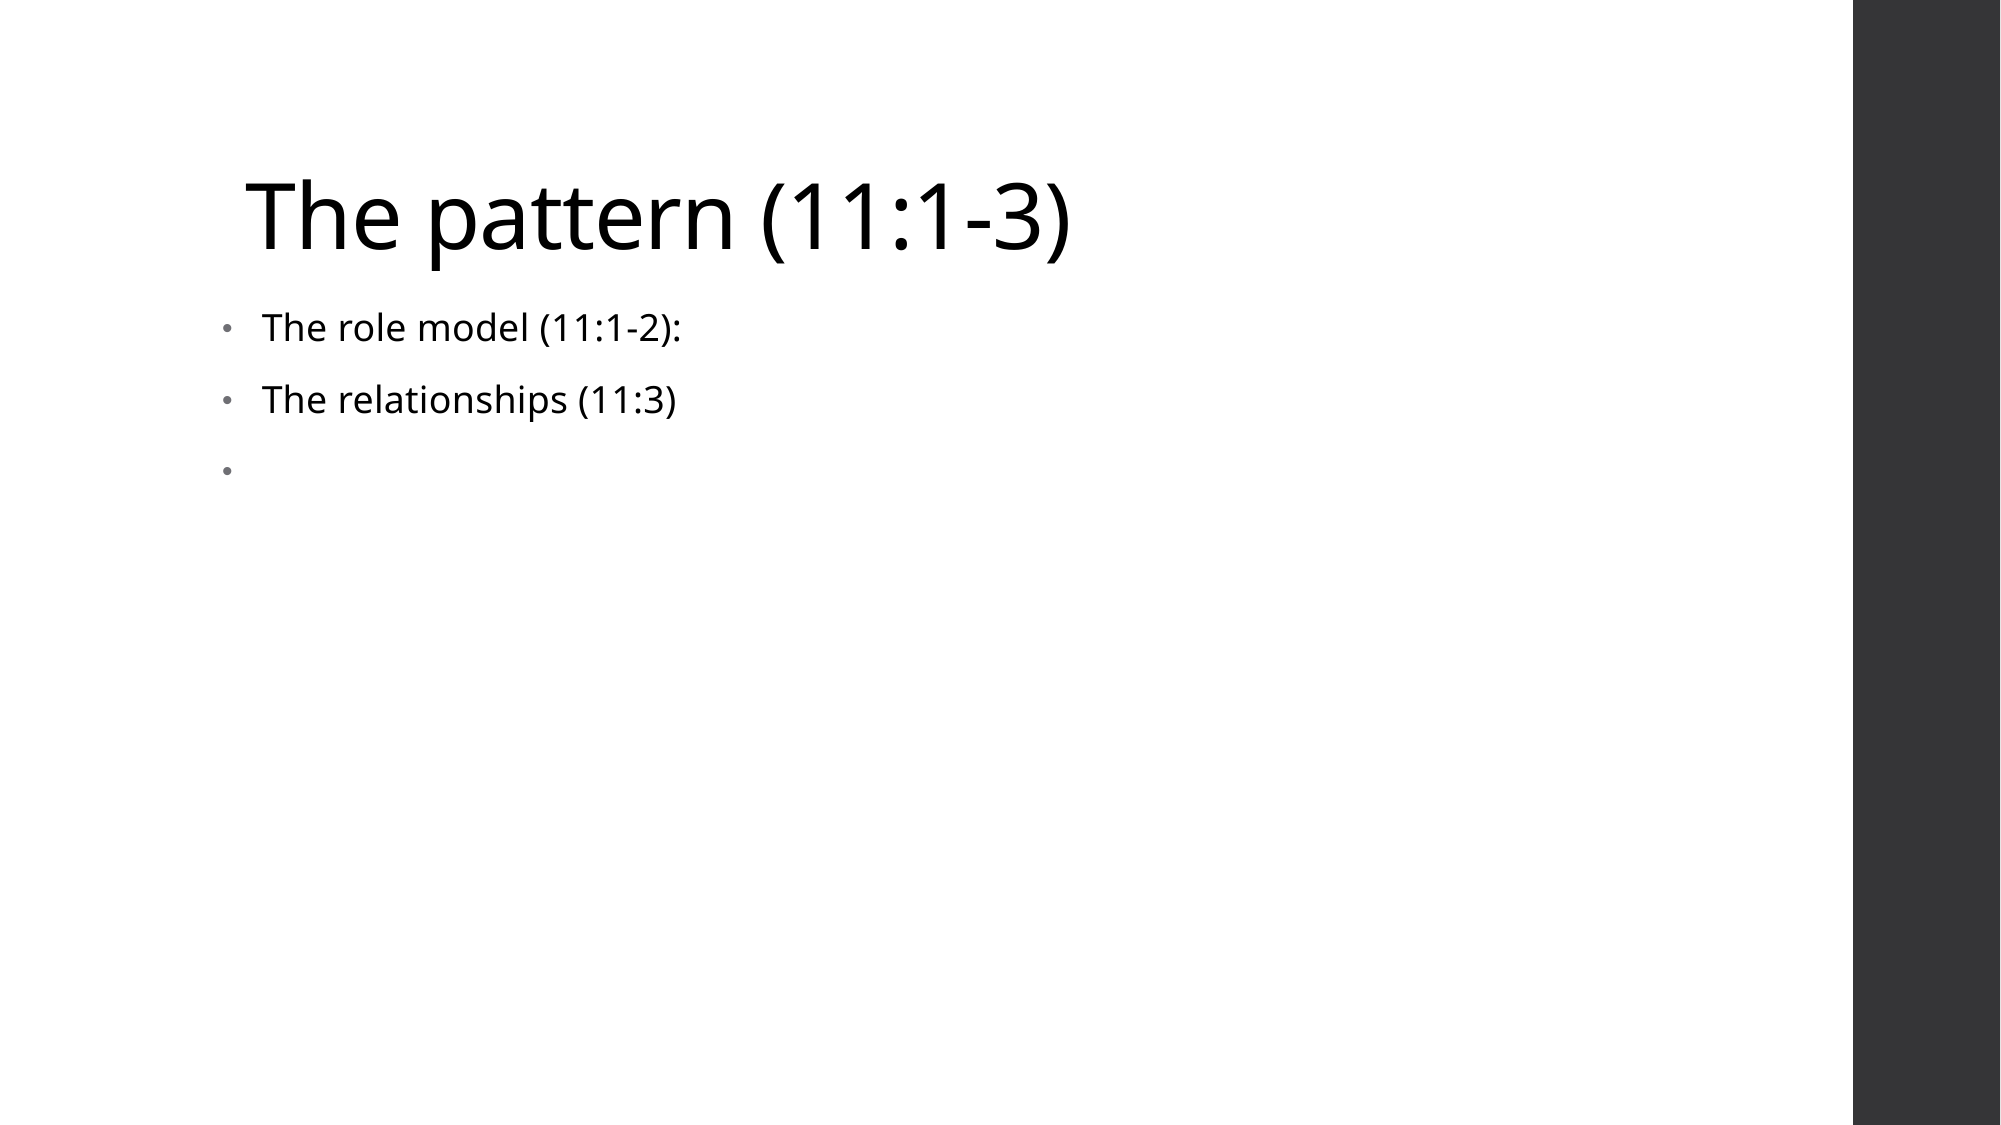

# The pattern (11:1-3)
 The role model (11:1-2):
 The relationships (11:3)